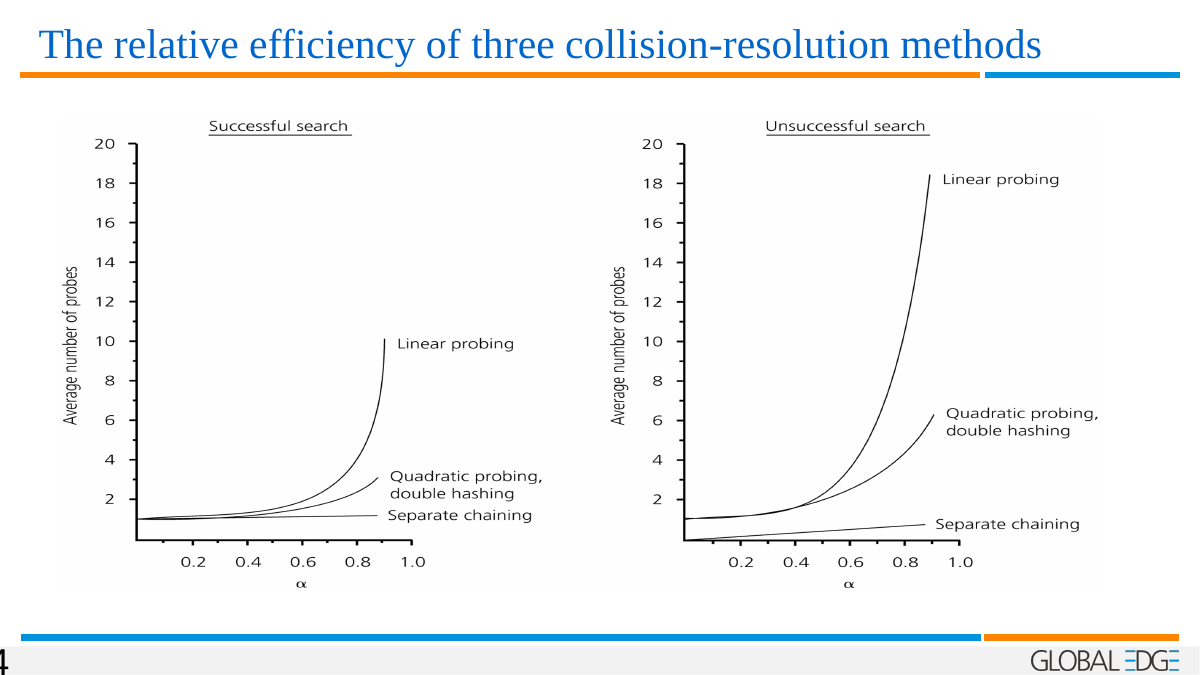

# The relative efficiency of three collision-resolution methods
CENG 213 Data Structures